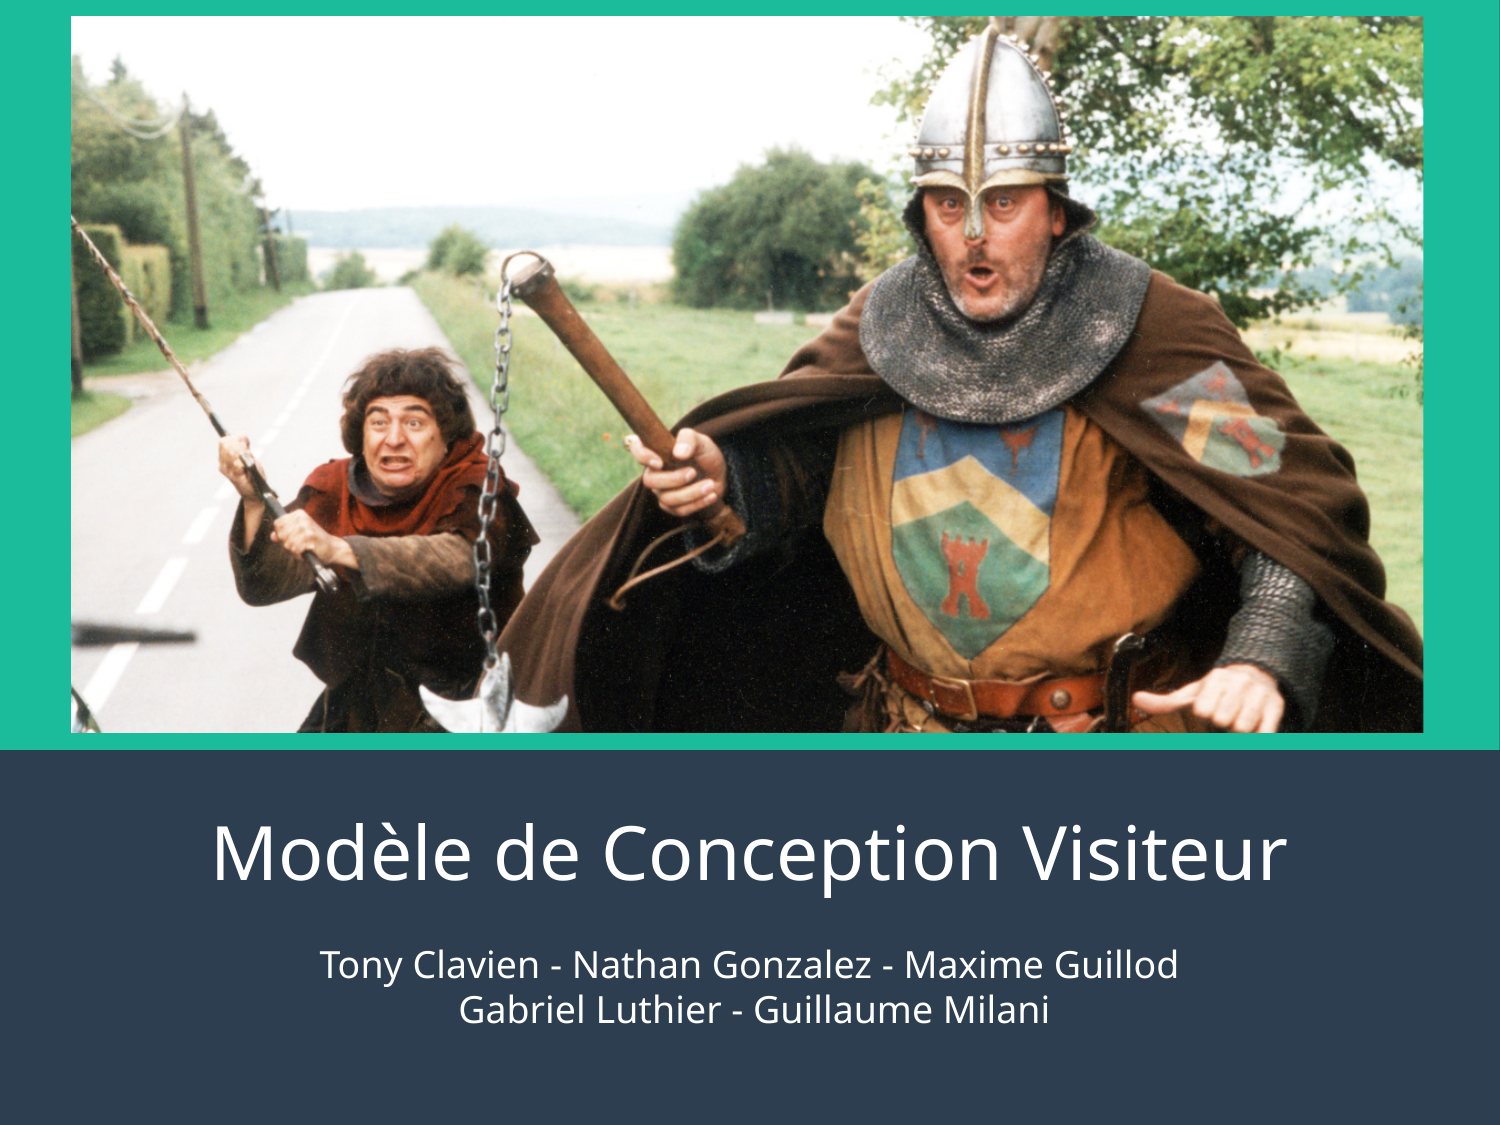

Modèle de Conception Visiteur
Tony Clavien - Nathan Gonzalez - Maxime Guillod
 Gabriel Luthier - Guillaume Milani